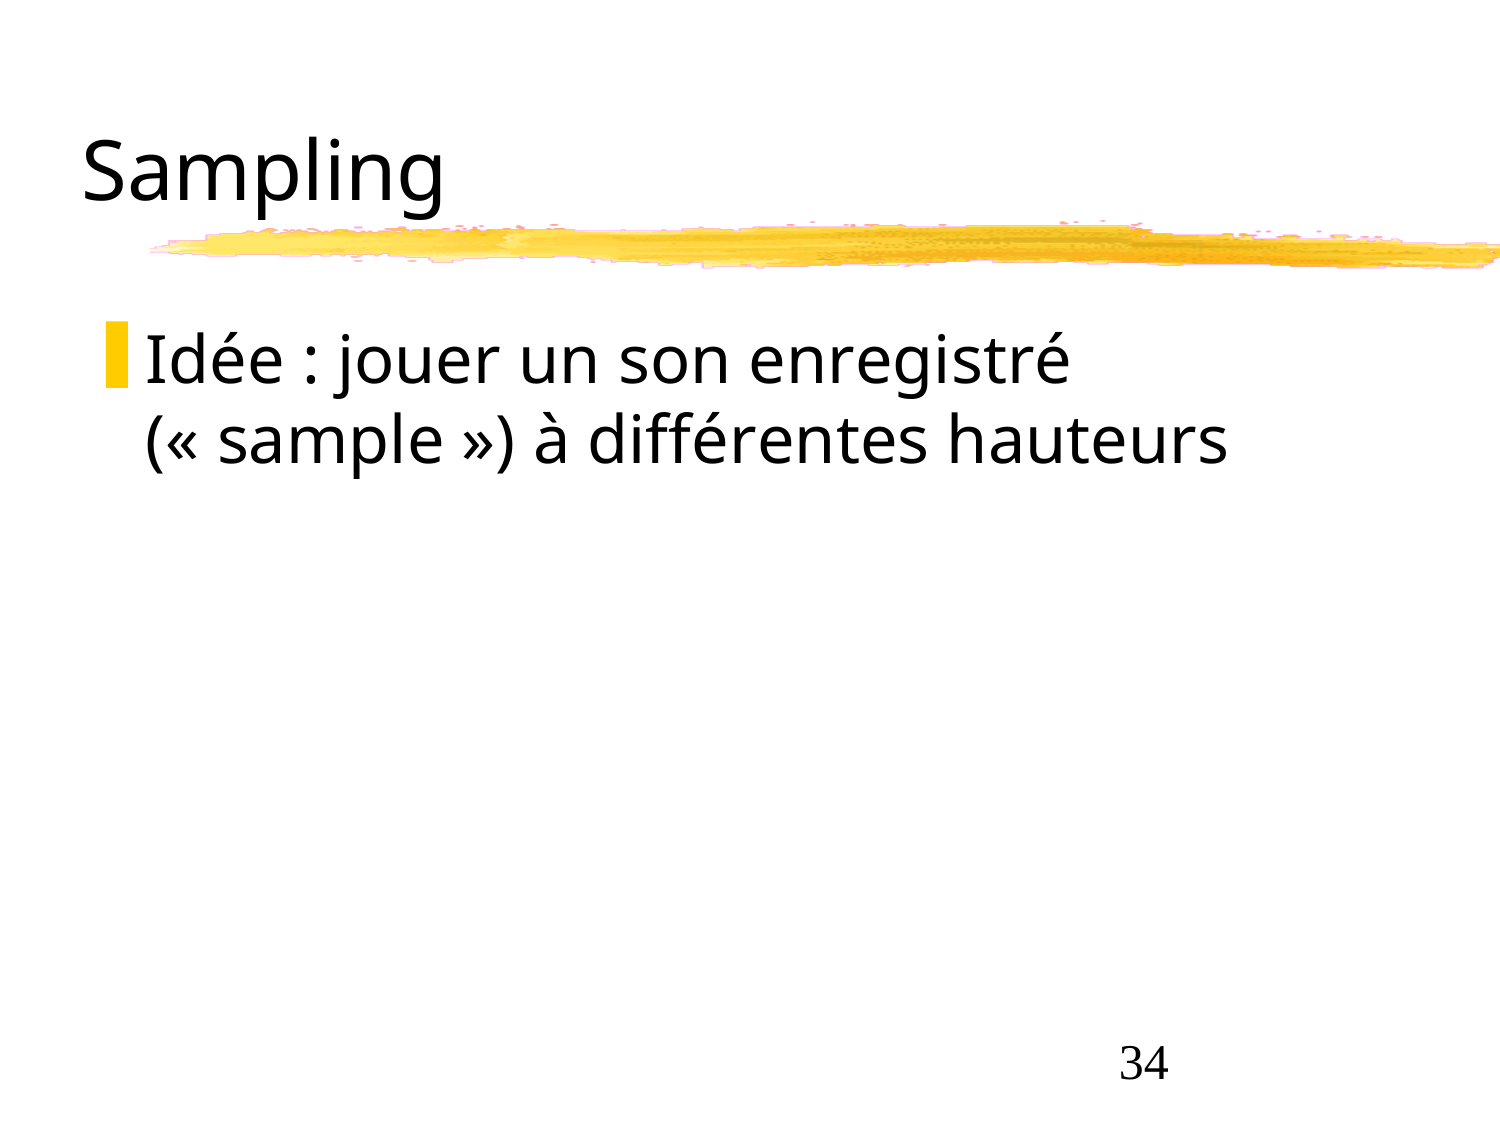

# Sampling
Idée : jouer un son enregistré (« sample ») à différentes hauteurs
34